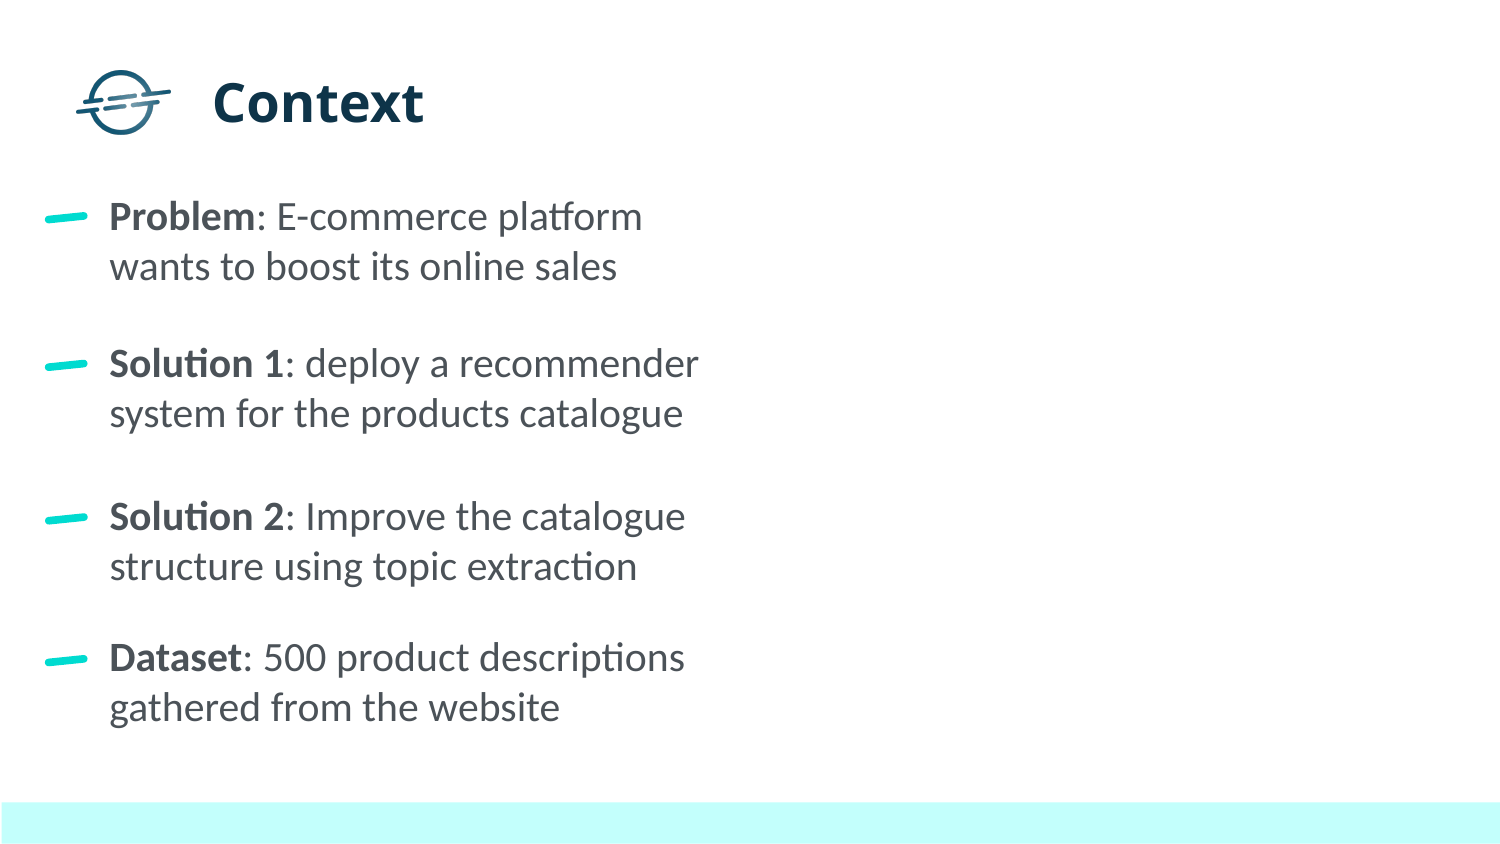

# Context
Problem: E-commerce platform wants to boost its online sales
Solution 1: deploy a recommender system for the products catalogue
Solution 2: Improve the catalogue structure using topic extraction
Dataset: 500 product descriptions gathered from the website